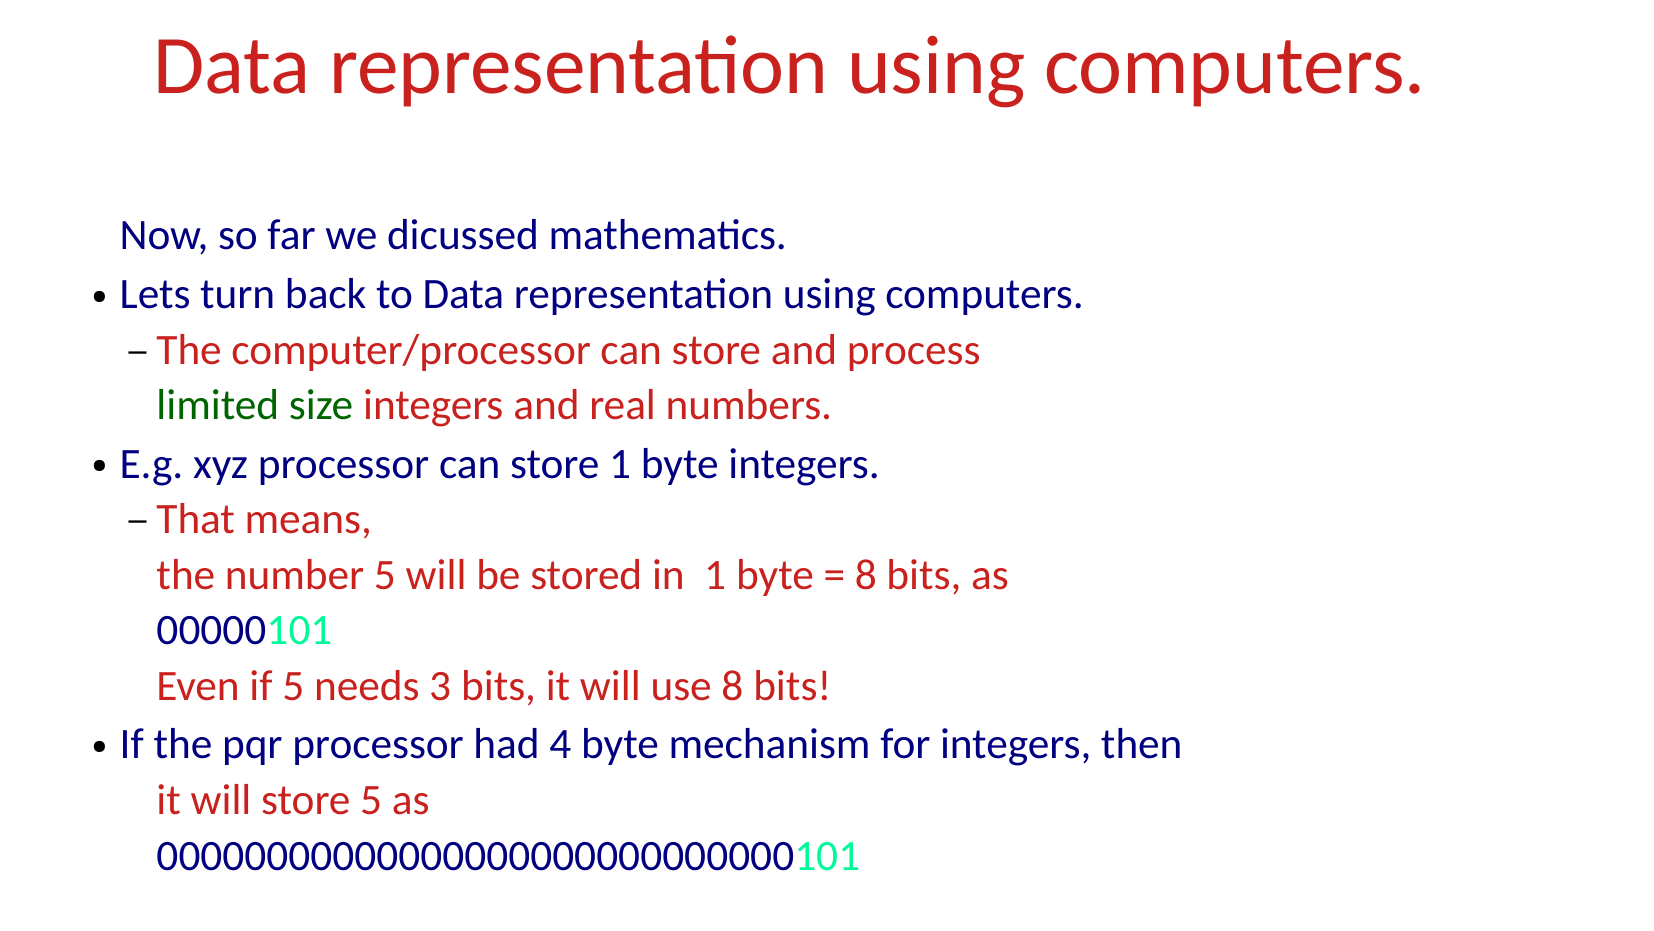

# Data representation using computers.
Now, so far we dicussed mathematics.
Lets turn back to Data representation using computers.
The computer/processor can store and process
limited size integers and real numbers.
E.g. xyz processor can store 1 byte integers.
That means,
the number 5 will be stored in 1 byte = 8 bits, as
00000101
Even if 5 needs 3 bits, it will use 8 bits!
If the pqr processor had 4 byte mechanism for integers, then
it will store 5 as
00000000000000000000000000000101